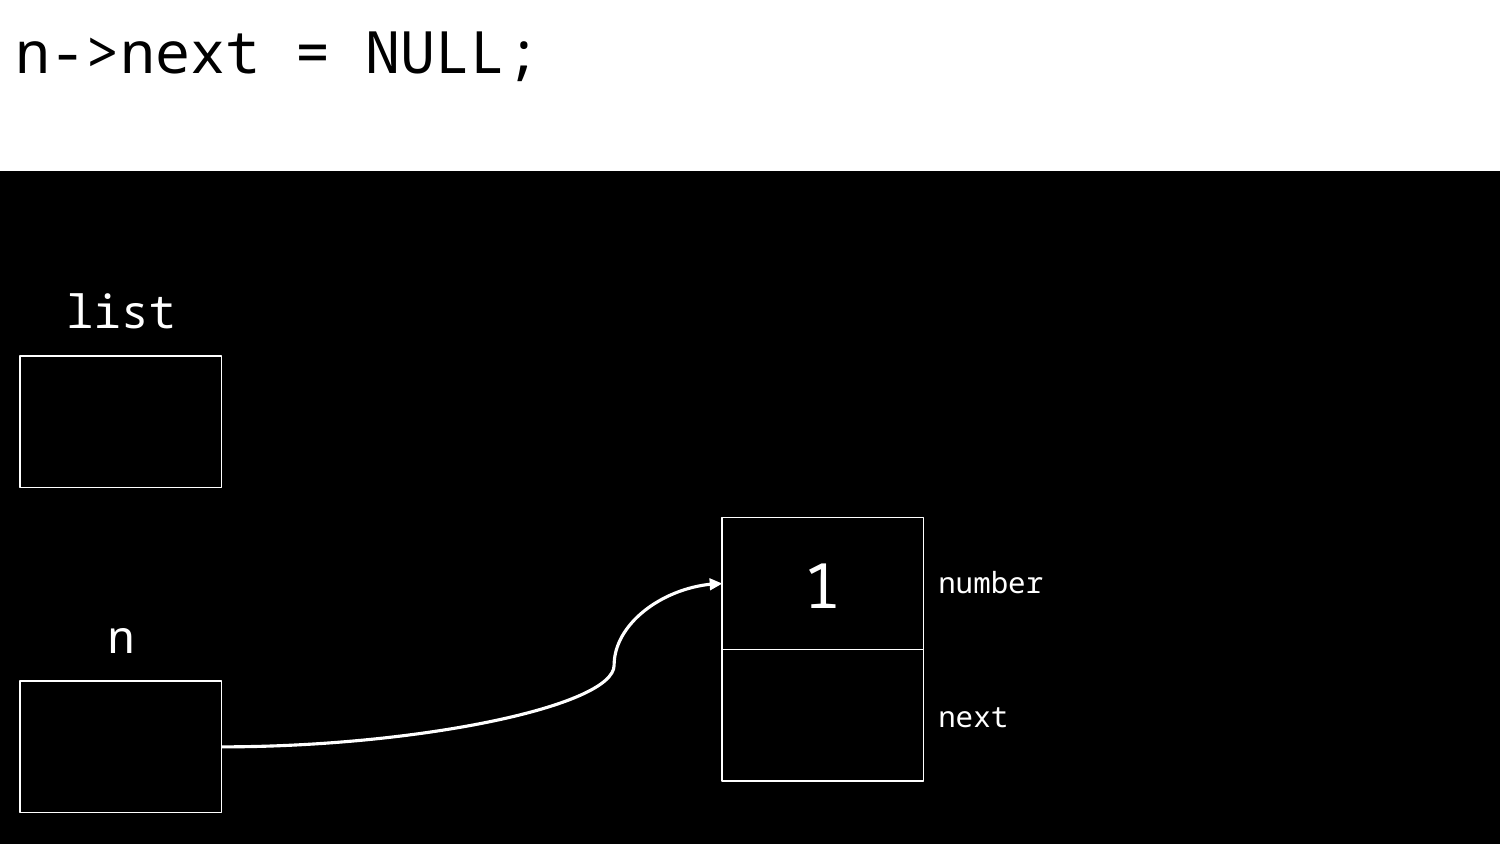

# n->next = NULL;
list
1
number
n
next